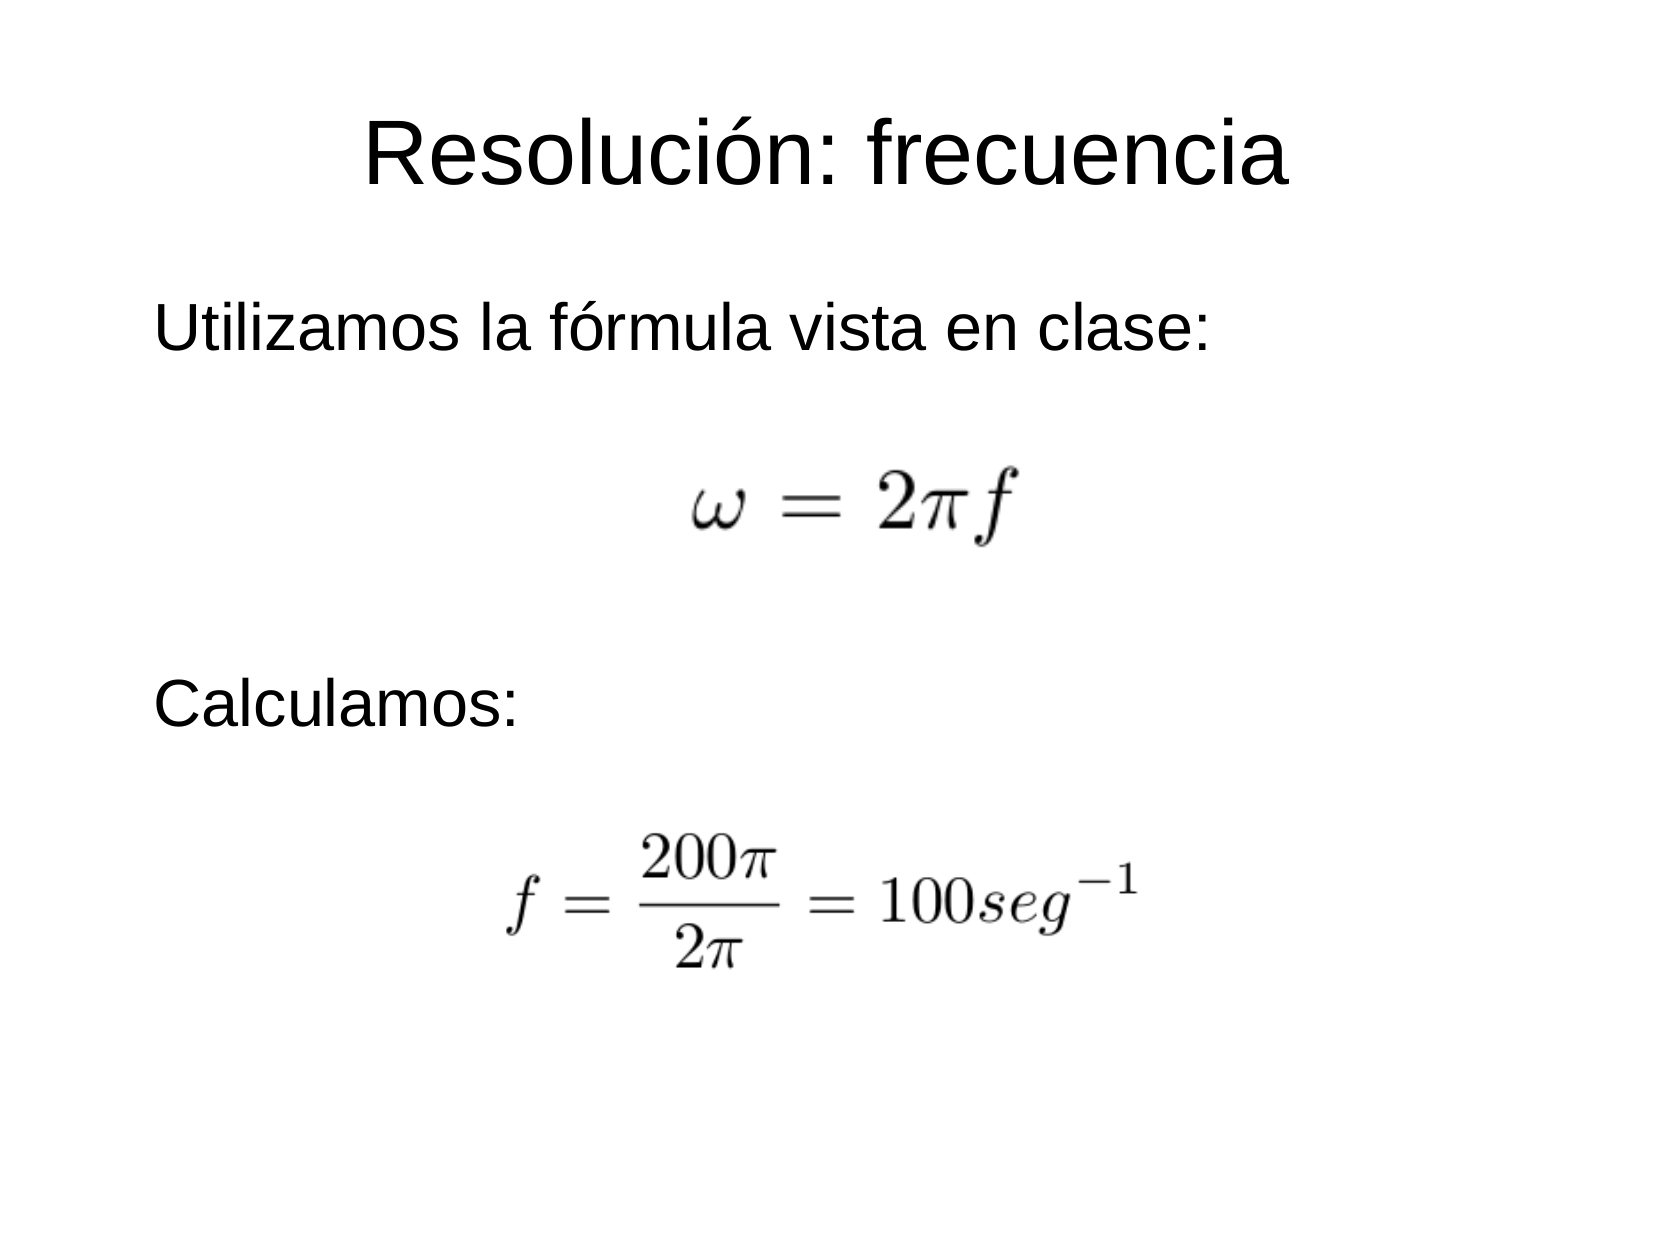

# Resolución: frecuencia
Utilizamos la fórmula vista en clase:
Calculamos: